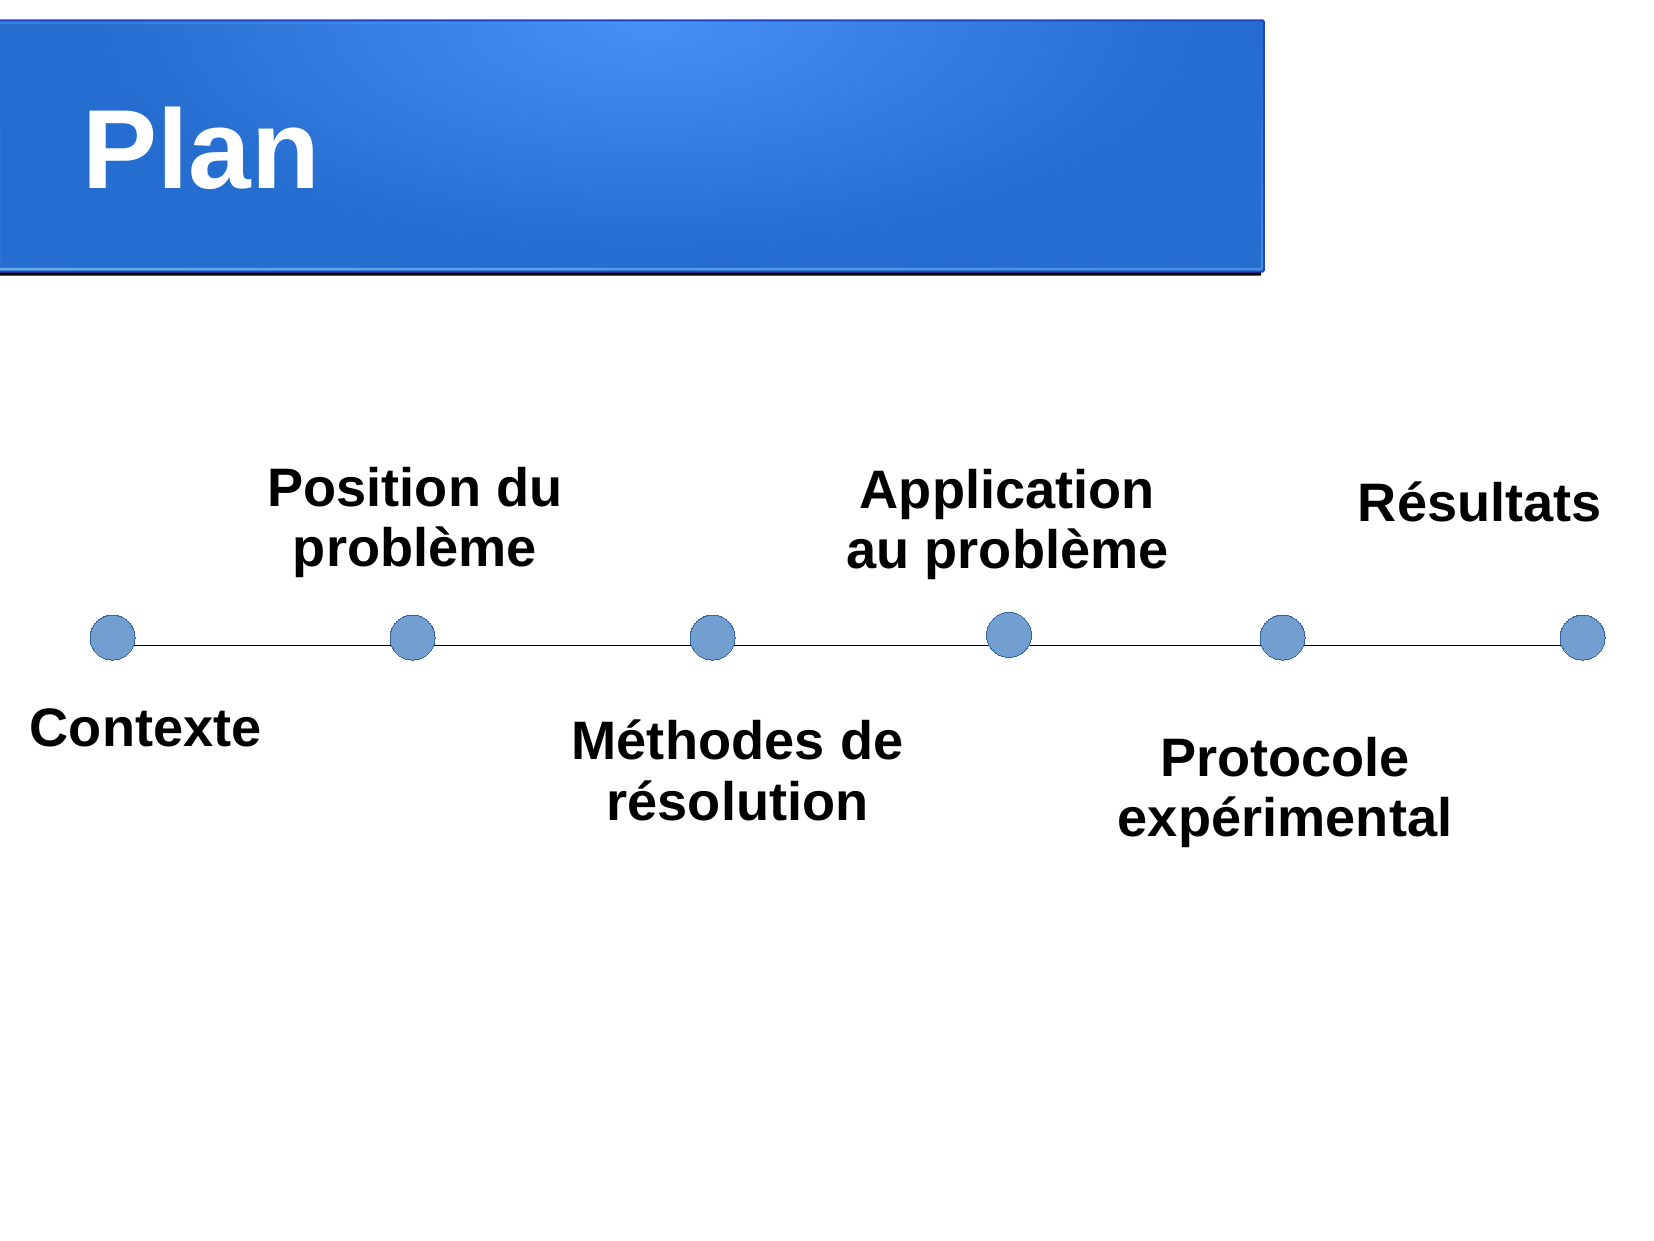

# Plan
Position du problème
Application au problème
Résultats
Contexte
Méthodes de résolution
Protocole expérimental